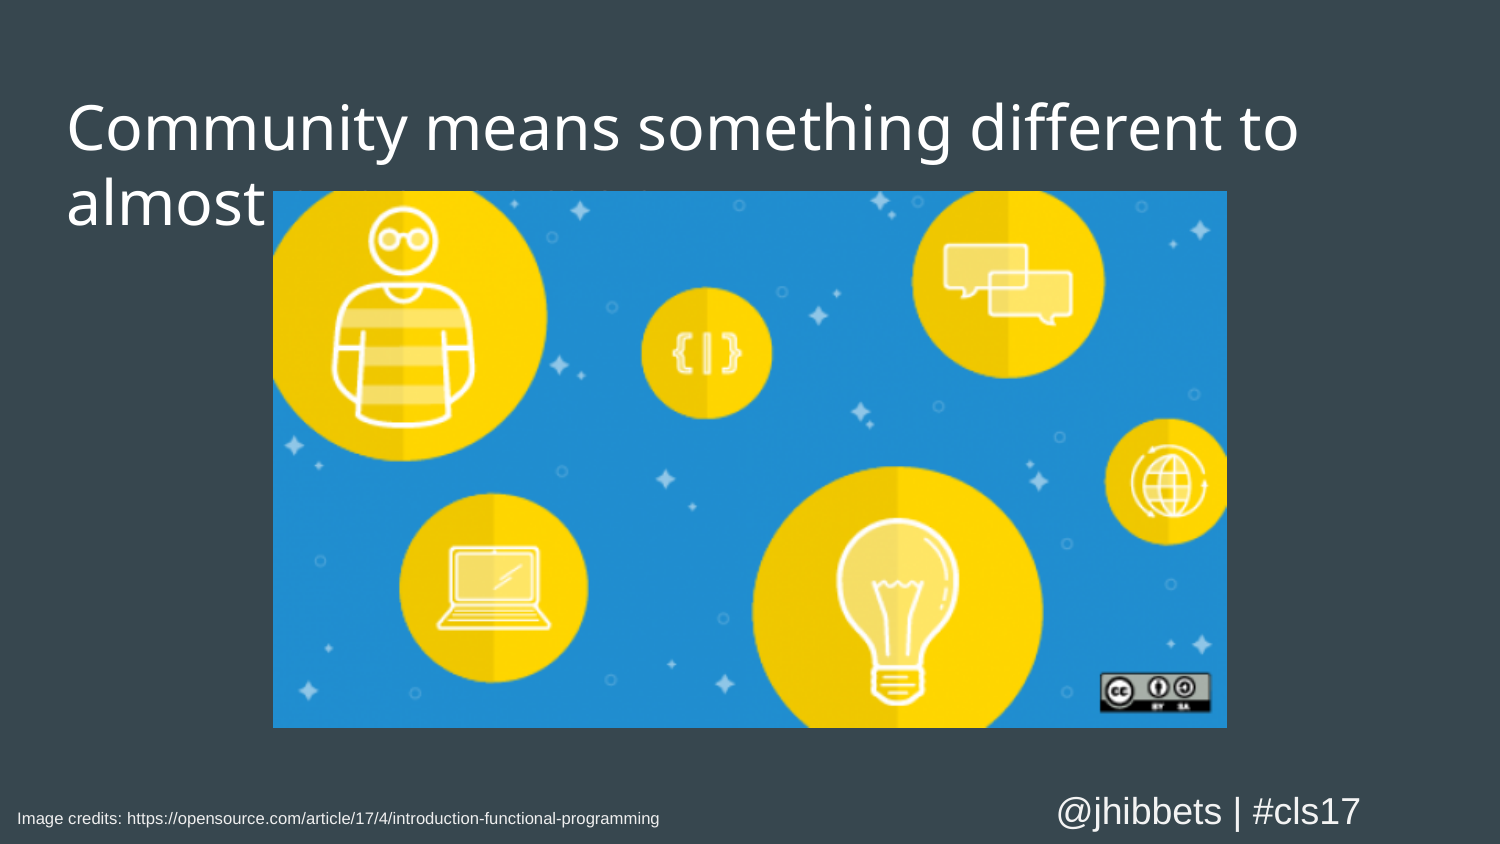

# Community means something different to almost every person
Image credits: https://opensource.com/article/17/4/introduction-functional-programming